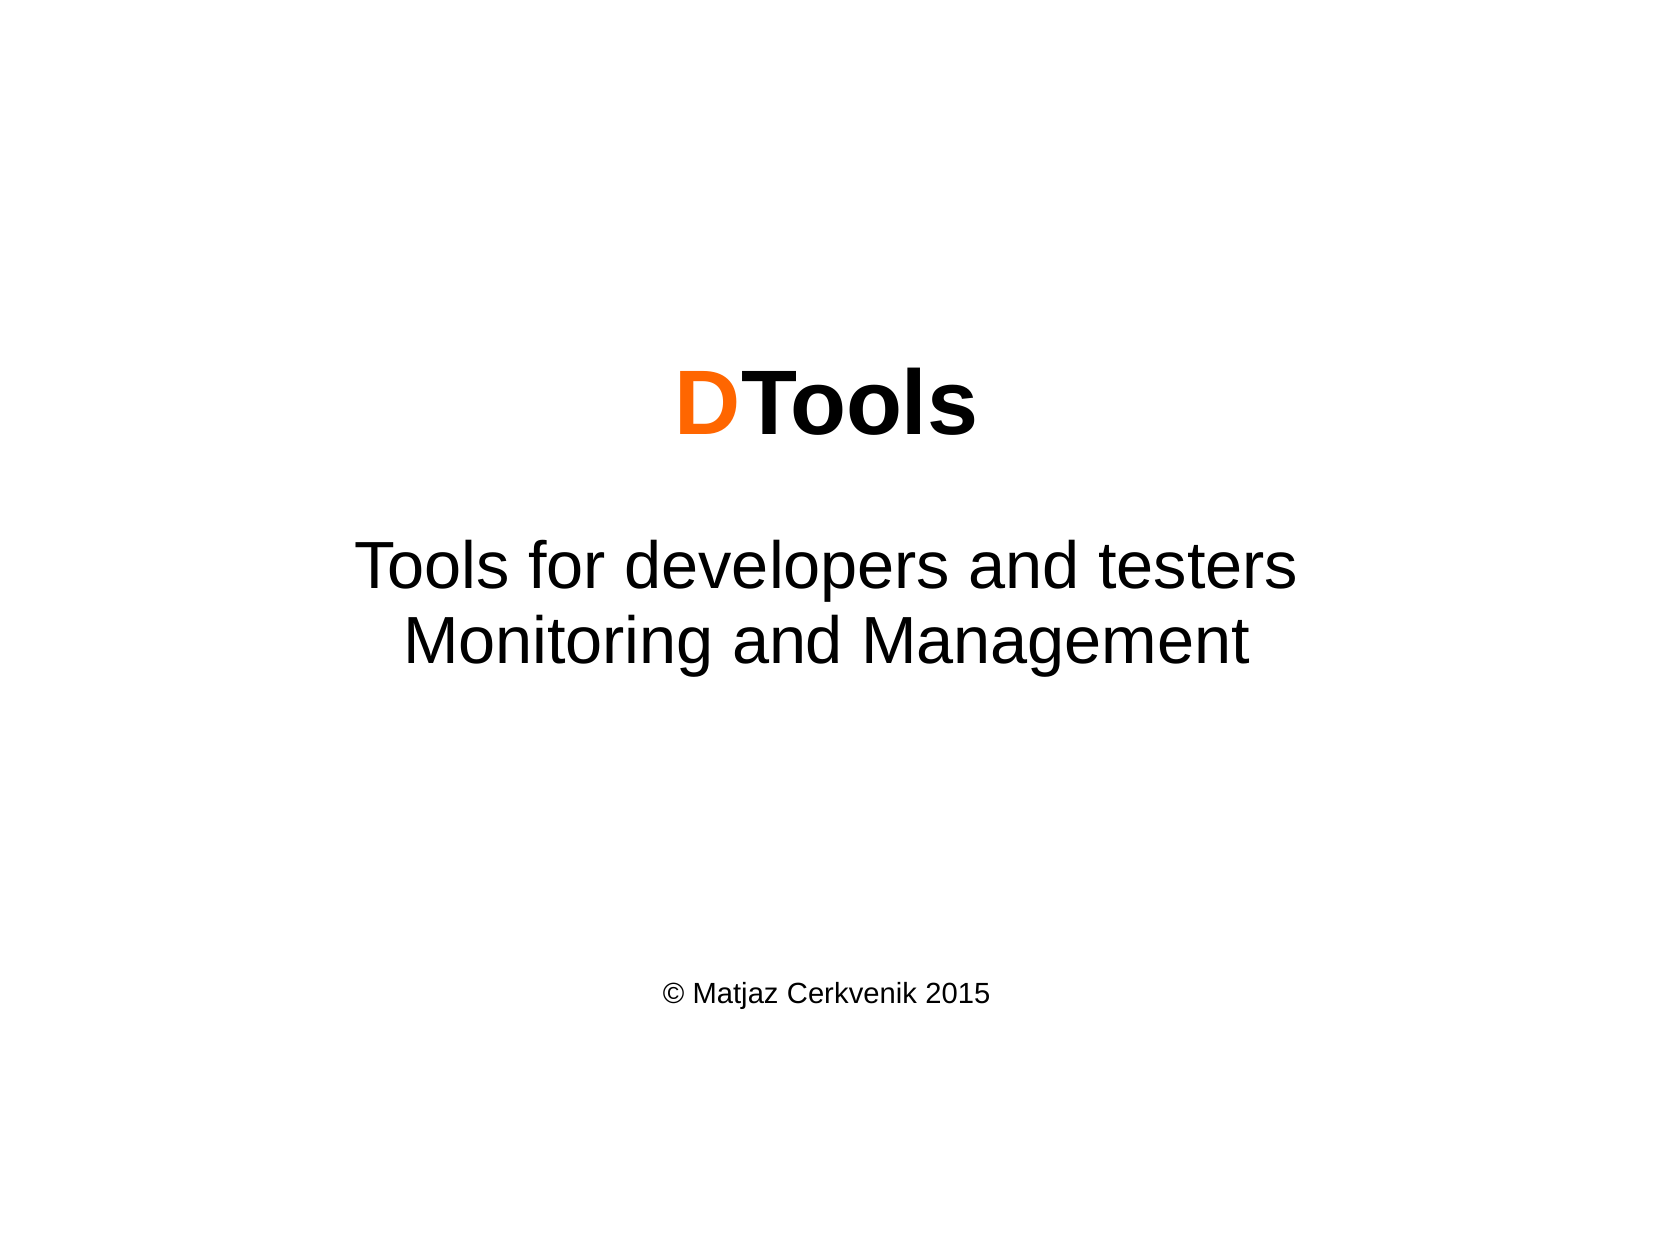

# DTools
Tools for developers and testers
Monitoring and Management
© Matjaz Cerkvenik 2015